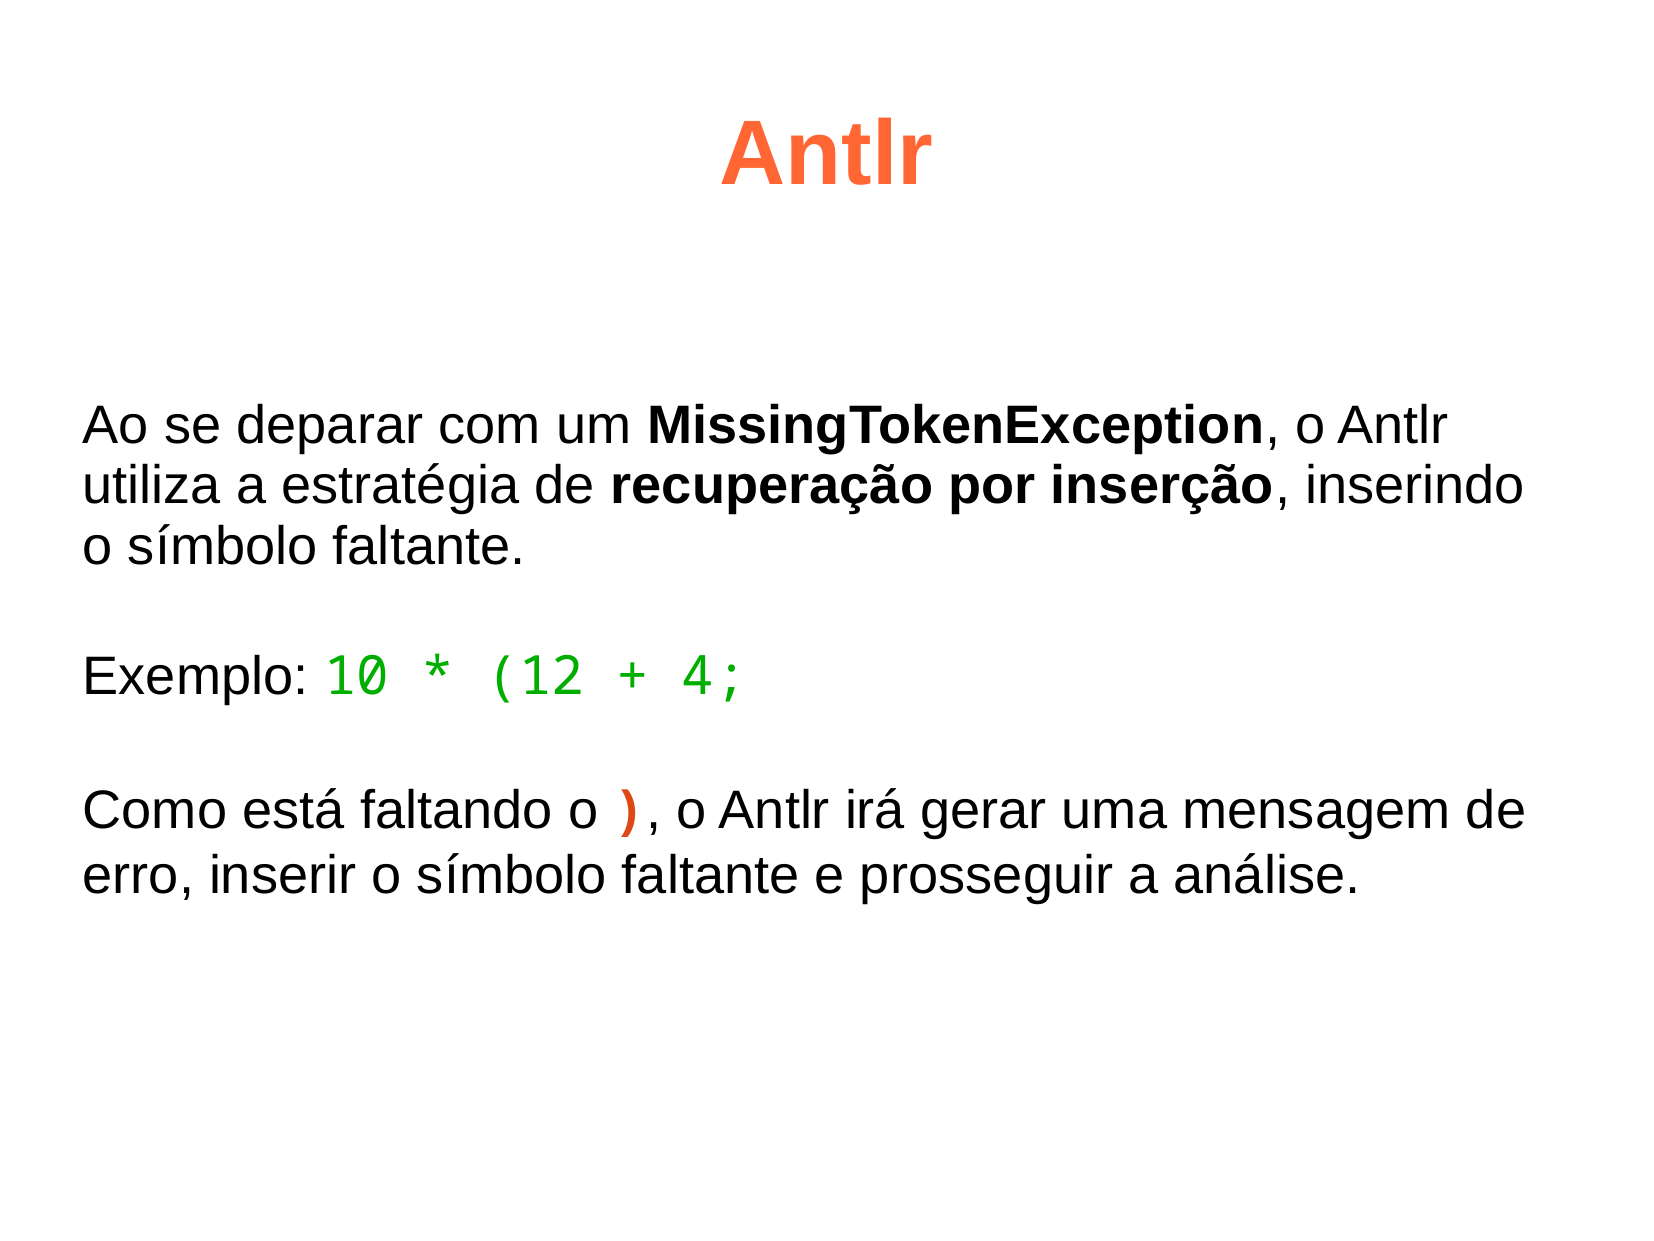

# Antlr
Ao se deparar com um MissingTokenException, o Antlr utiliza a estratégia de recuperação por inserção, inserindo o símbolo faltante.
Exemplo: 10 * (12 + 4;
Como está faltando o ), o Antlr irá gerar uma mensagem de erro, inserir o símbolo faltante e prosseguir a análise.